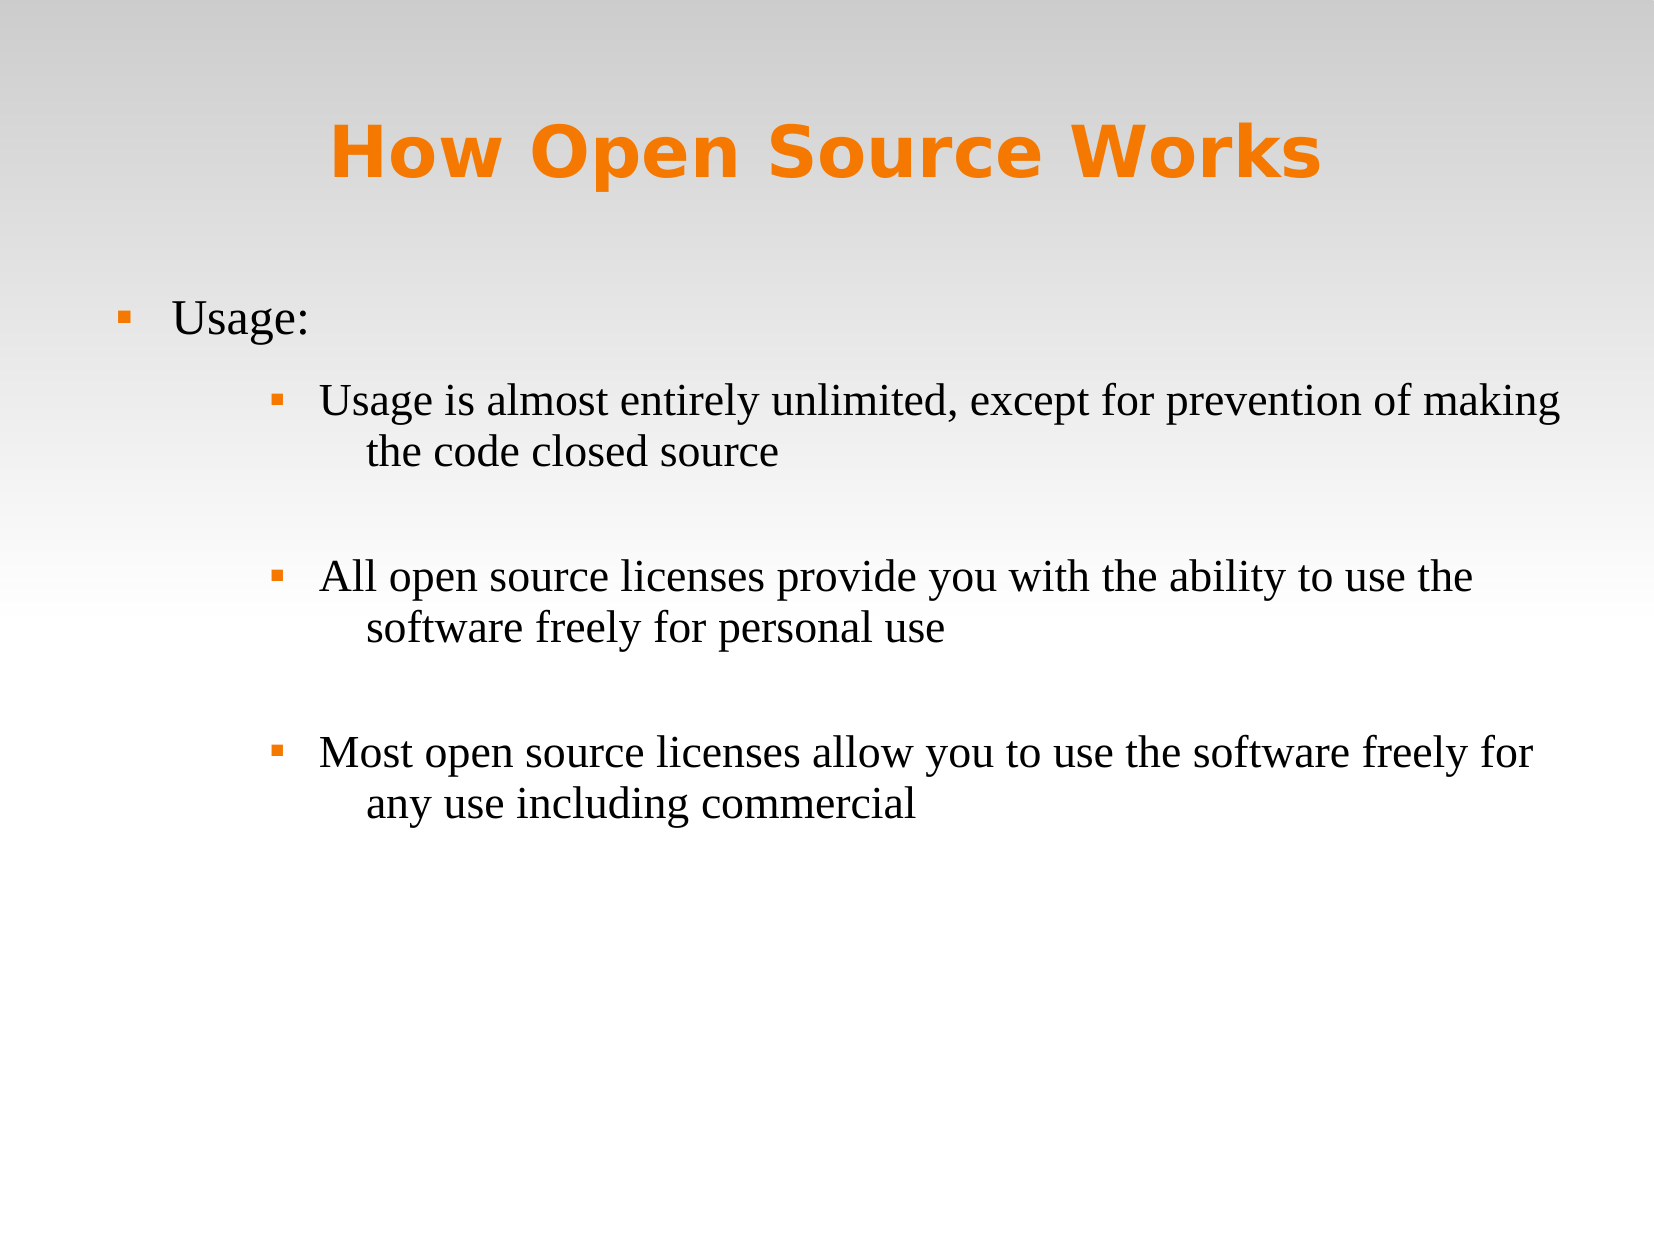

# How Open Source Works
Usage:
Usage is almost entirely unlimited, except for prevention of making the code closed source
All open source licenses provide you with the ability to use the software freely for personal use
Most open source licenses allow you to use the software freely for any use including commercial